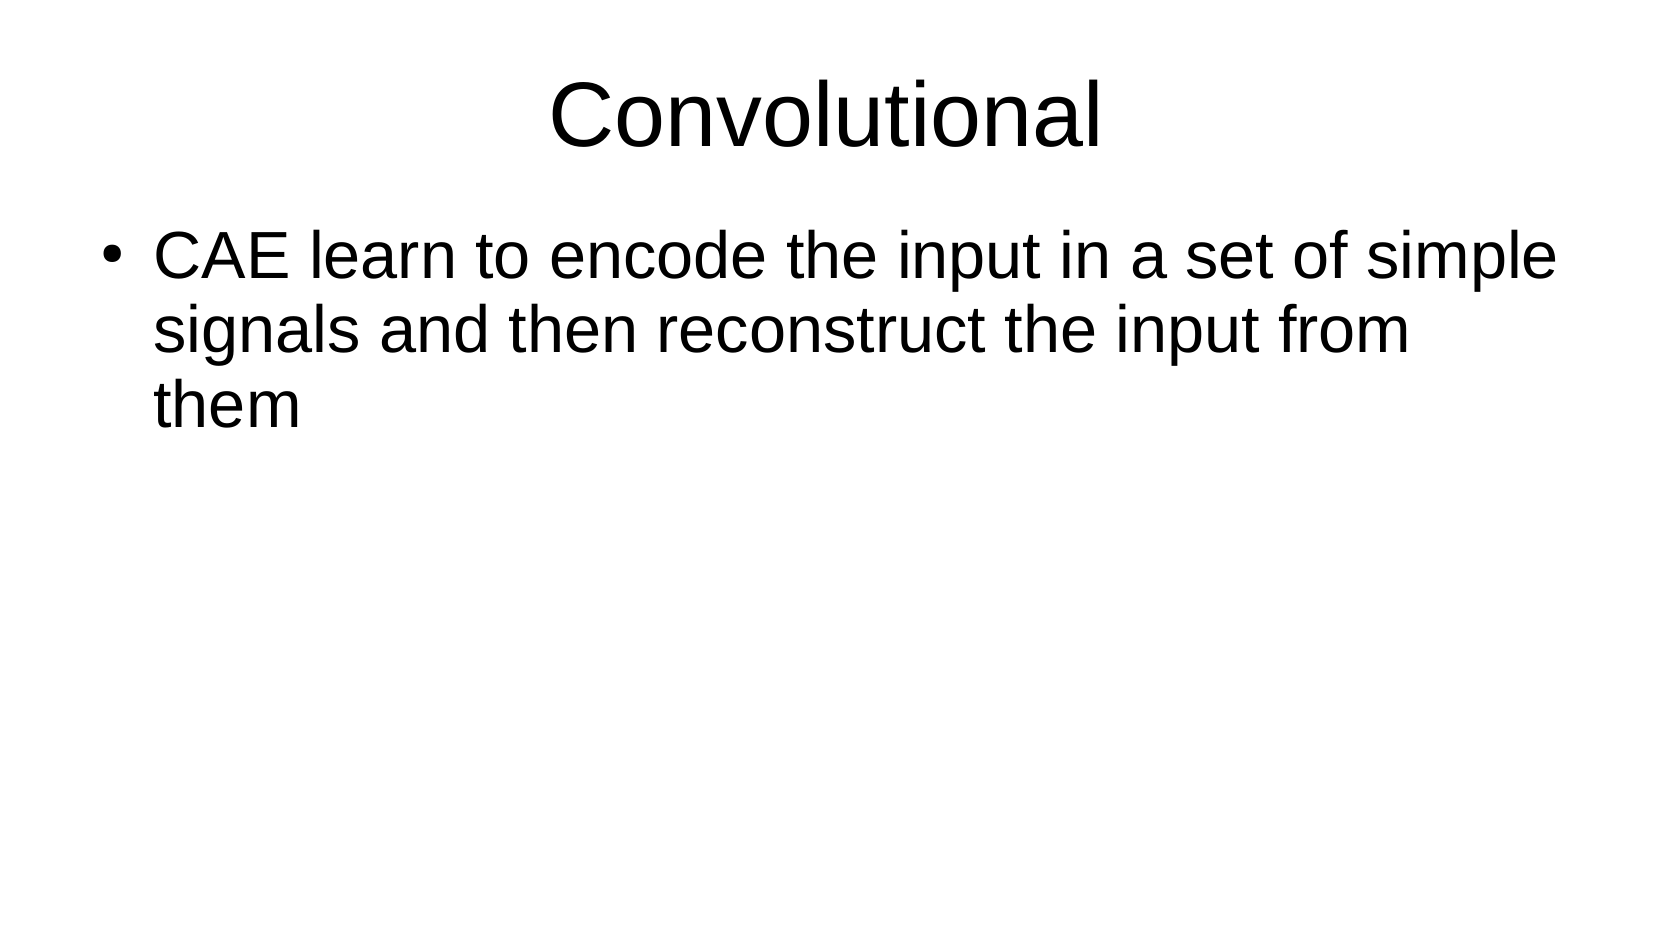

# Convolutional
CAE learn to encode the input in a set of simple signals and then reconstruct the input from them